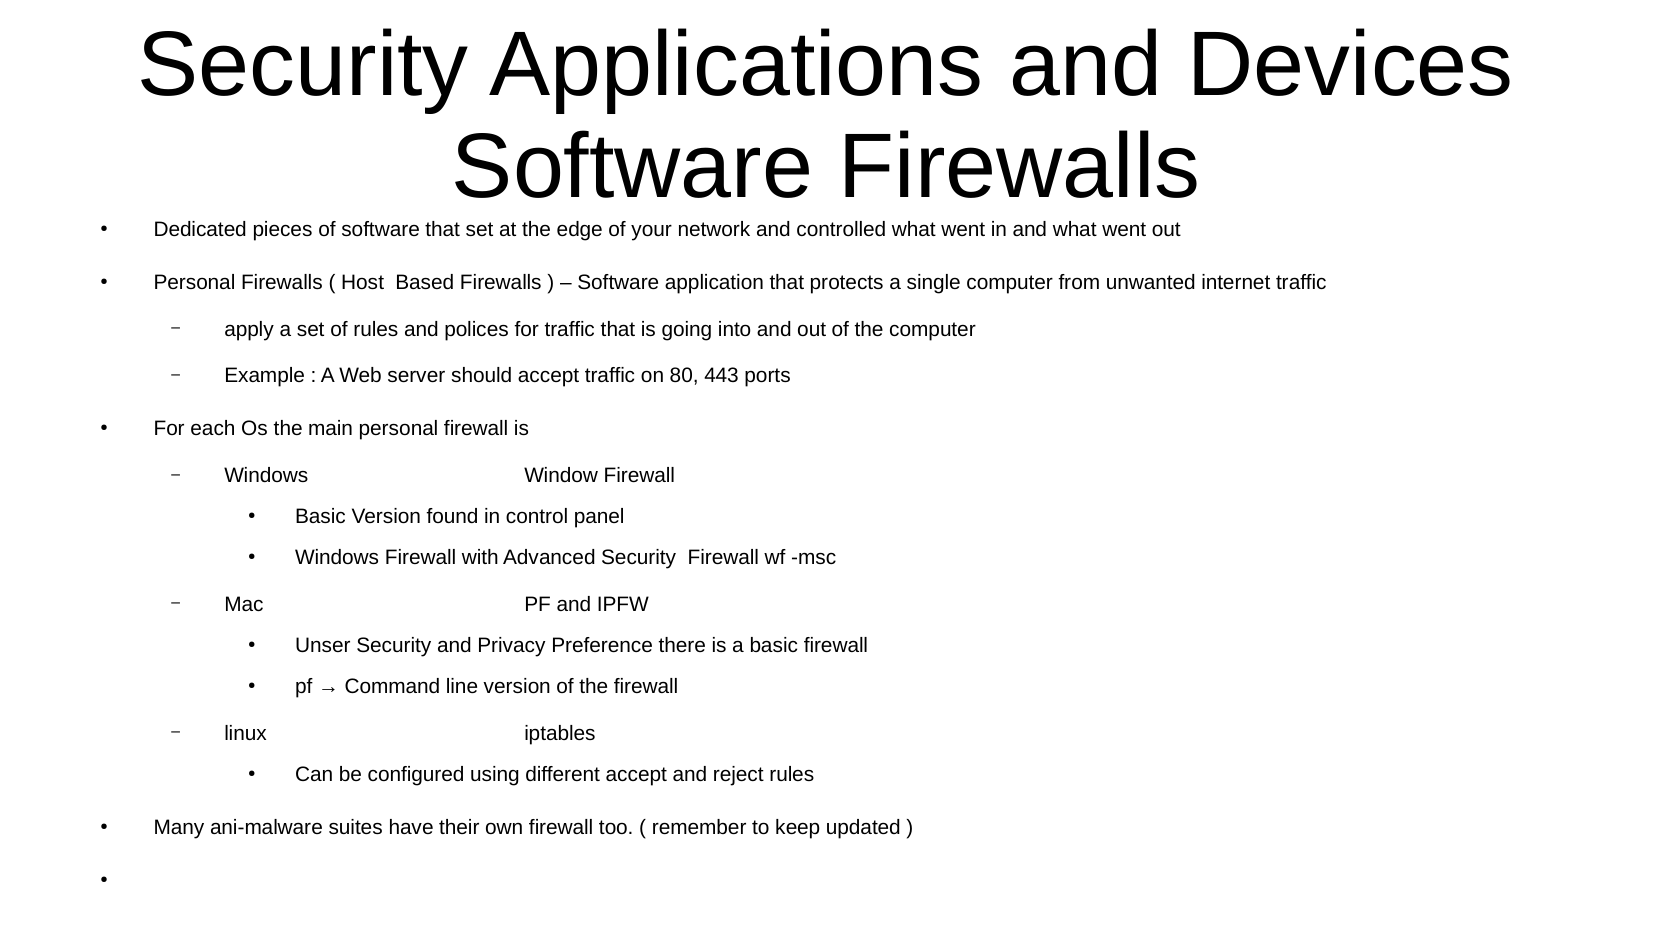

# Security Applications and Devices Software Firewalls
Dedicated pieces of software that set at the edge of your network and controlled what went in and what went out
Personal Firewalls ( Host Based Firewalls ) – Software application that protects a single computer from unwanted internet traffic
apply a set of rules and polices for traffic that is going into and out of the computer
Example : A Web server should accept traffic on 80, 443 ports
For each Os the main personal firewall is
Windows			Window Firewall
Basic Version found in control panel
Windows Firewall with Advanced Security Firewall wf -msc
Mac				PF and IPFW
Unser Security and Privacy Preference there is a basic firewall
pf → Command line version of the firewall
linux				iptables
Can be configured using different accept and reject rules
Many ani-malware suites have their own firewall too. ( remember to keep updated )